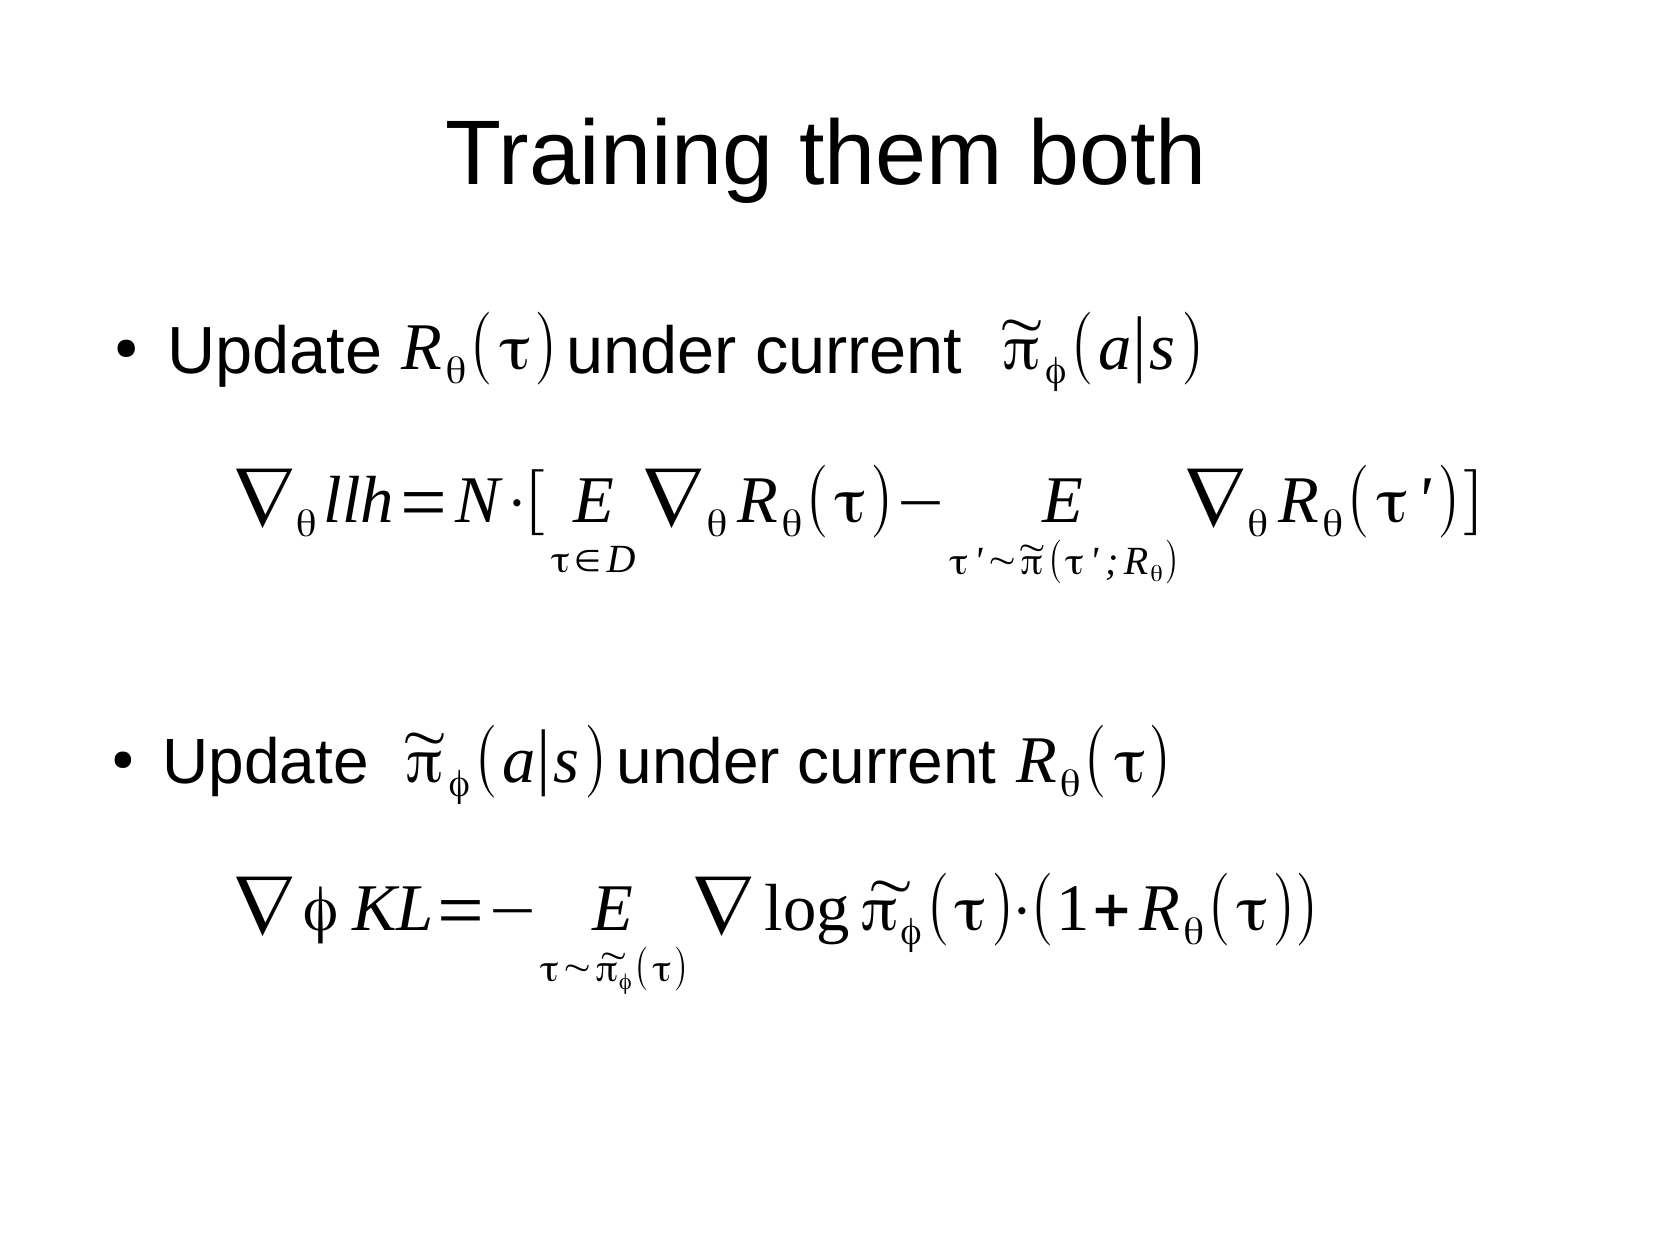

# Training them both
Update under current
Update under current